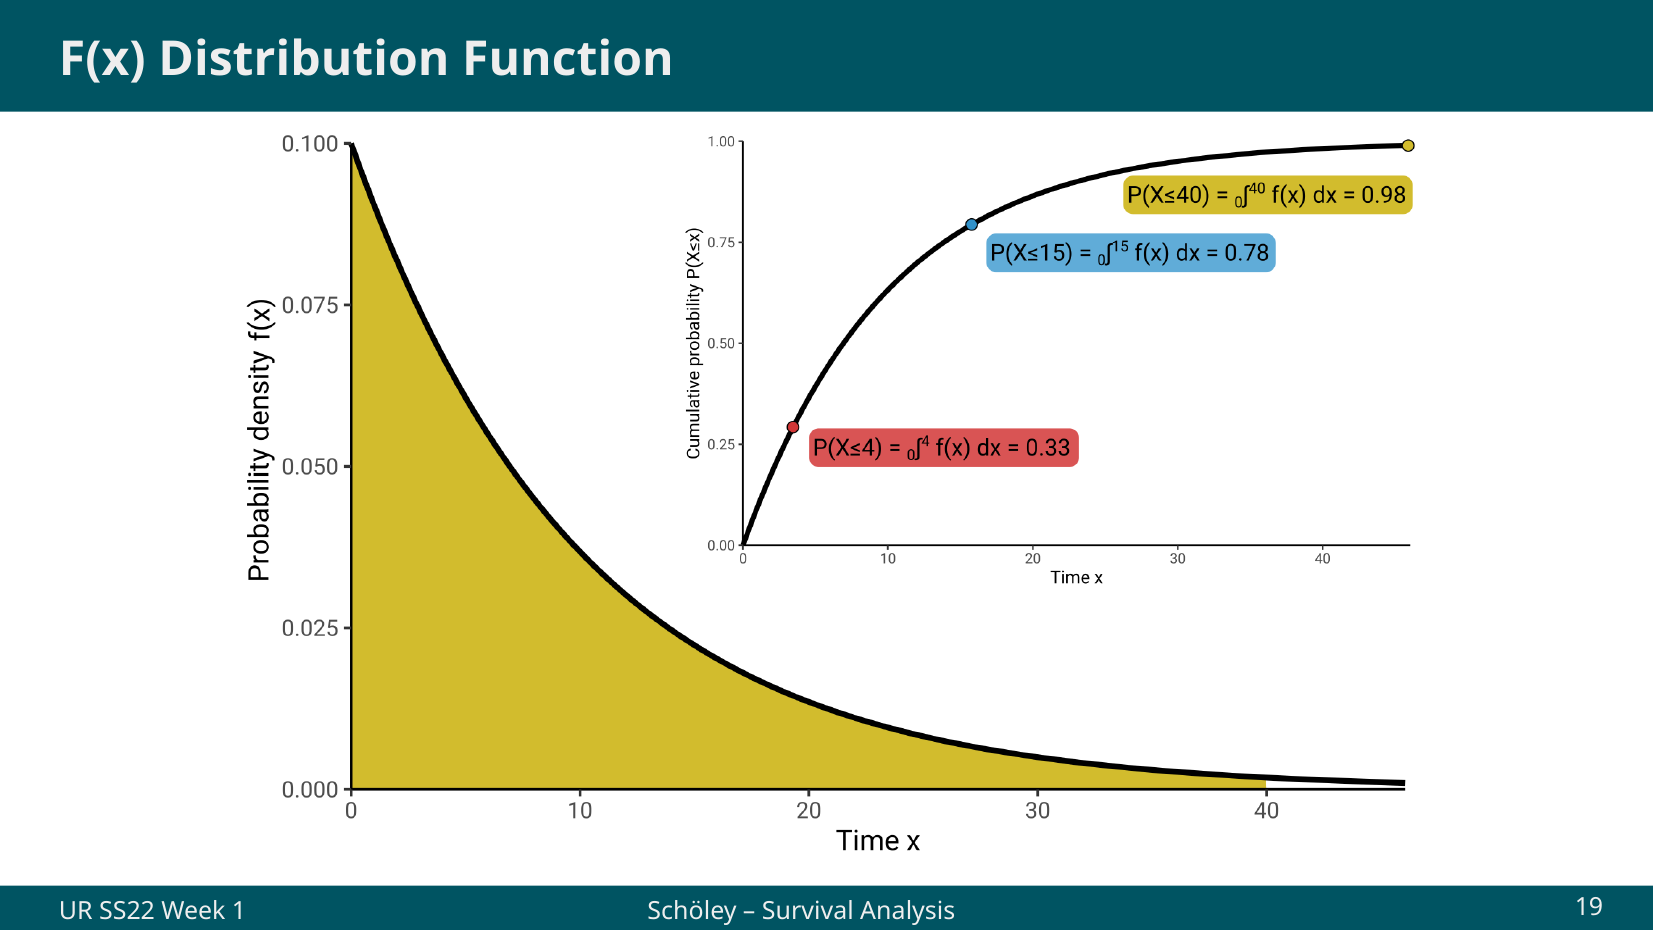

# F(x) Distribution Function
19
UR SS22 Week 1
Schöley – Survival Analysis